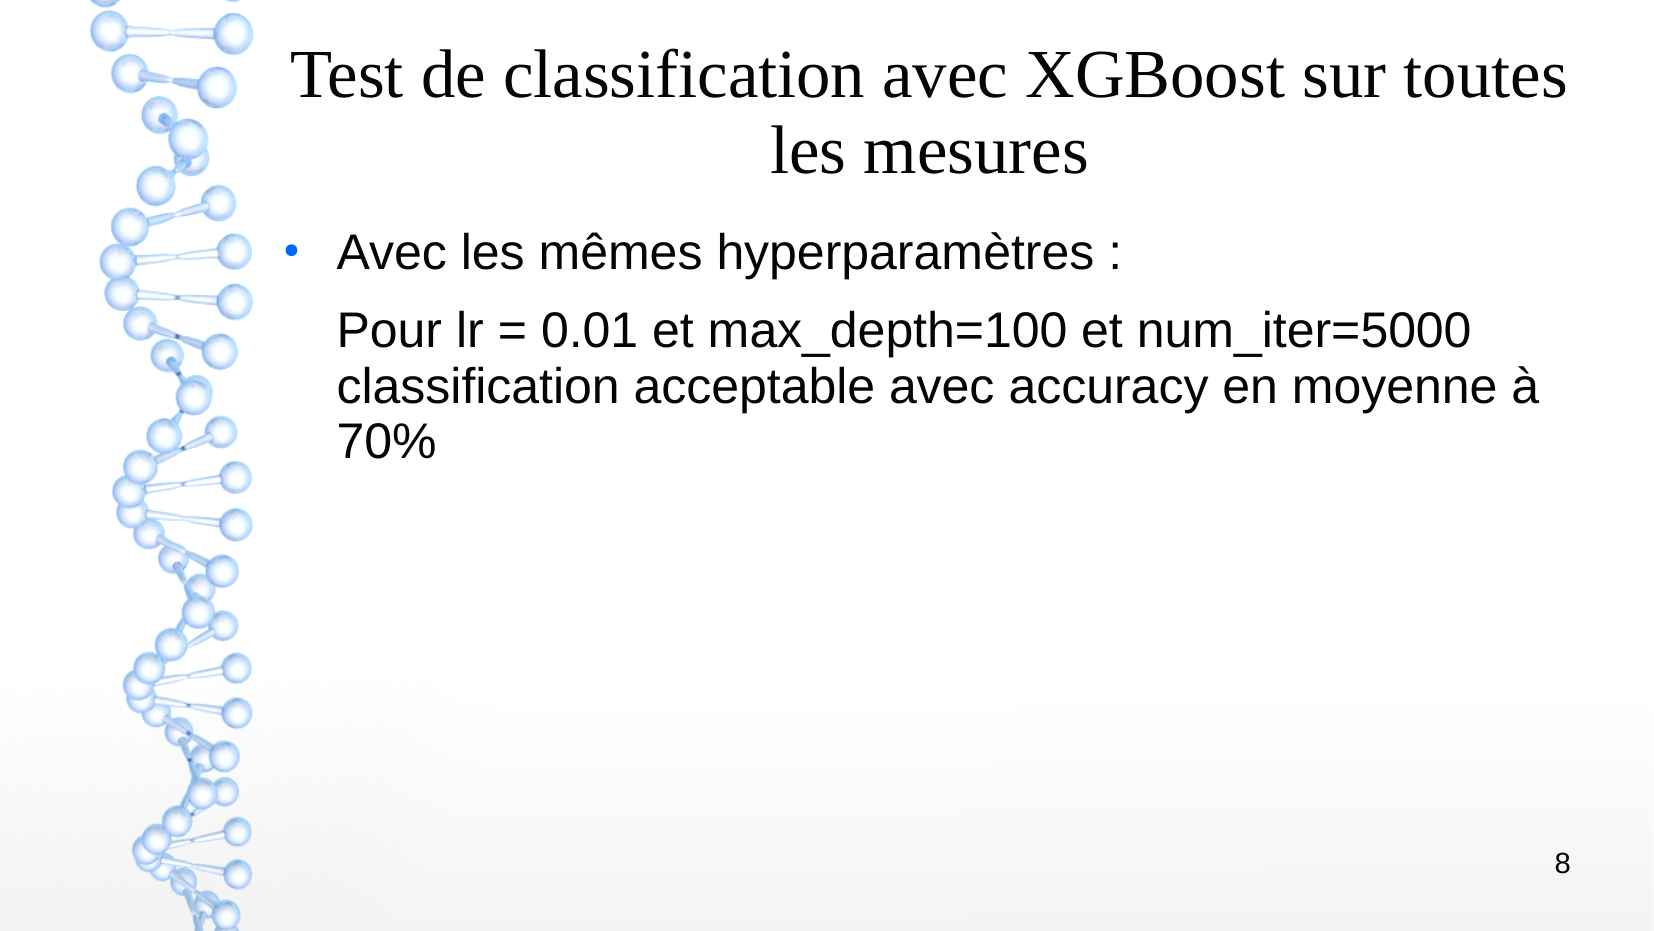

# Test de classification avec XGBoost sur toutes les mesures
Avec les mêmes hyperparamètres :
Pour lr = 0.01 et max_depth=100 et num_iter=5000 classification acceptable avec accuracy en moyenne à 70%
8